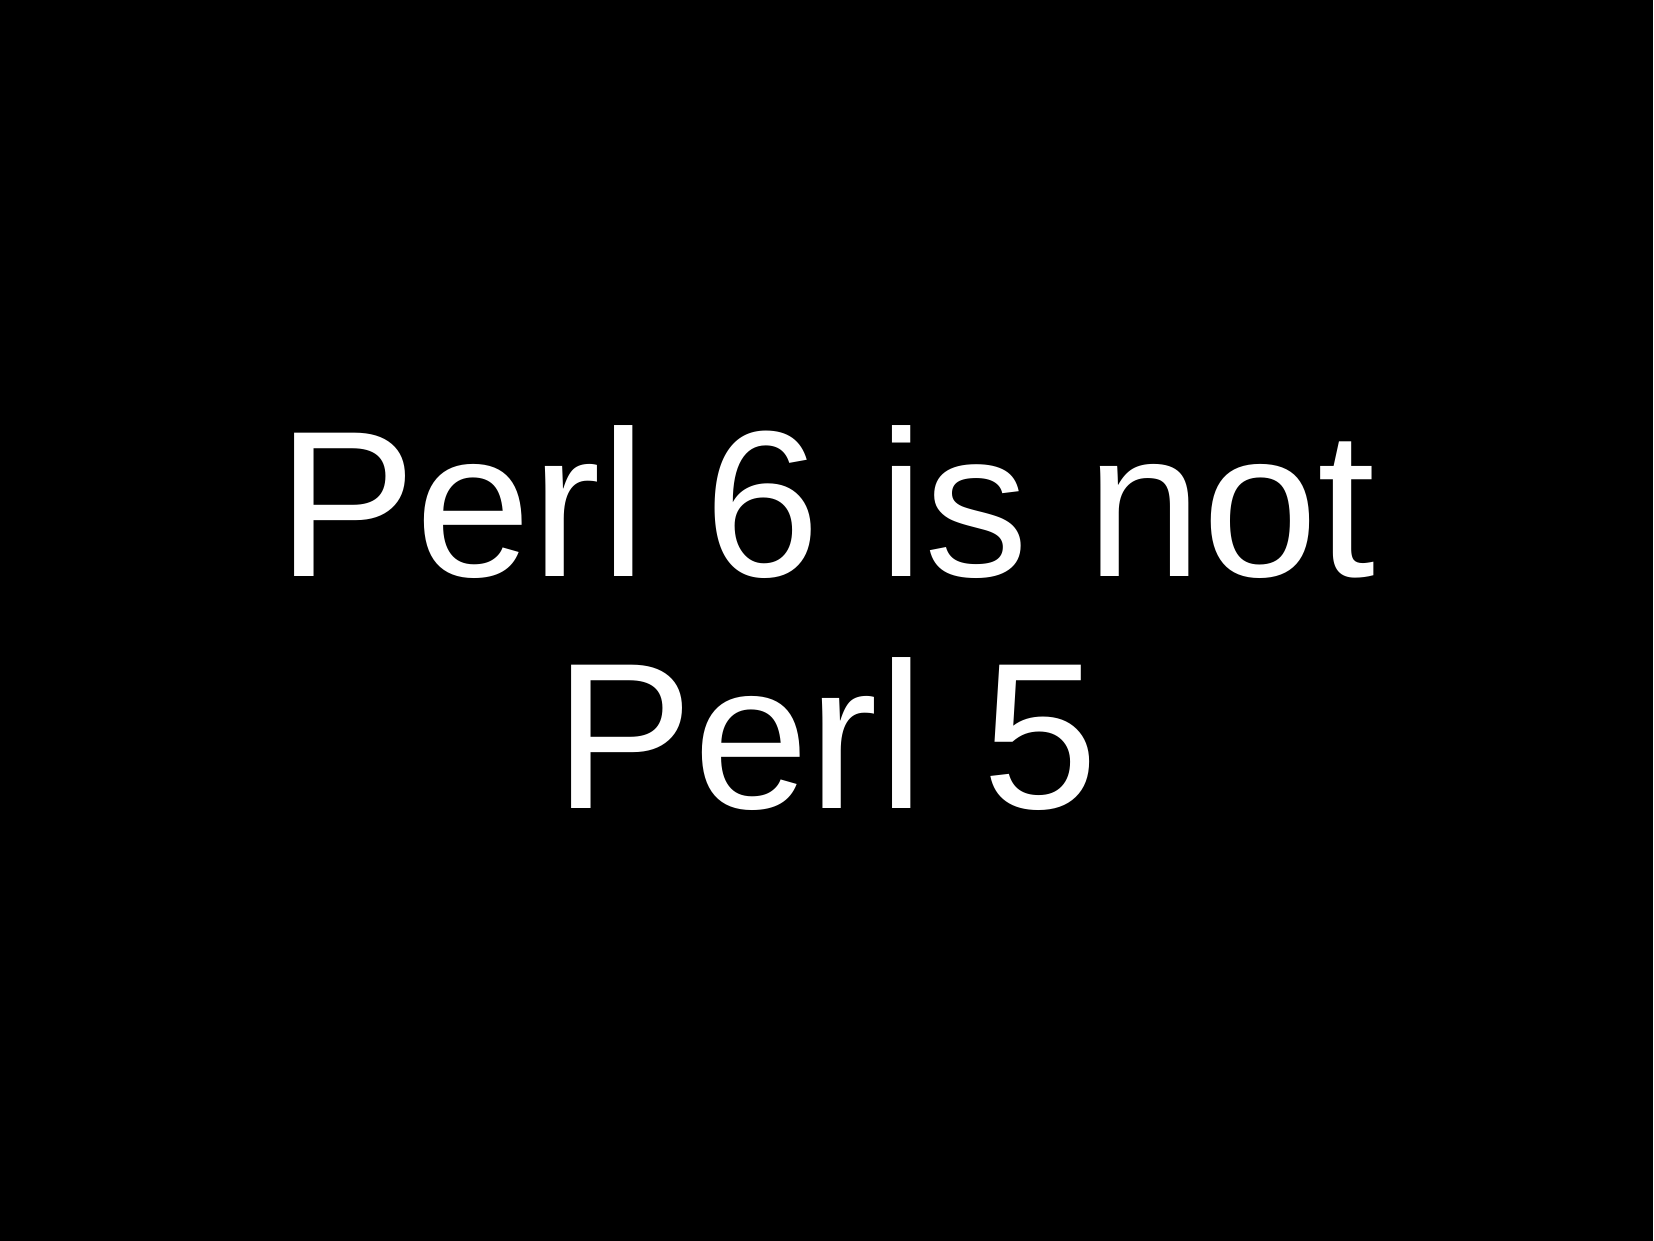

# Perl 6 is not Perl 5